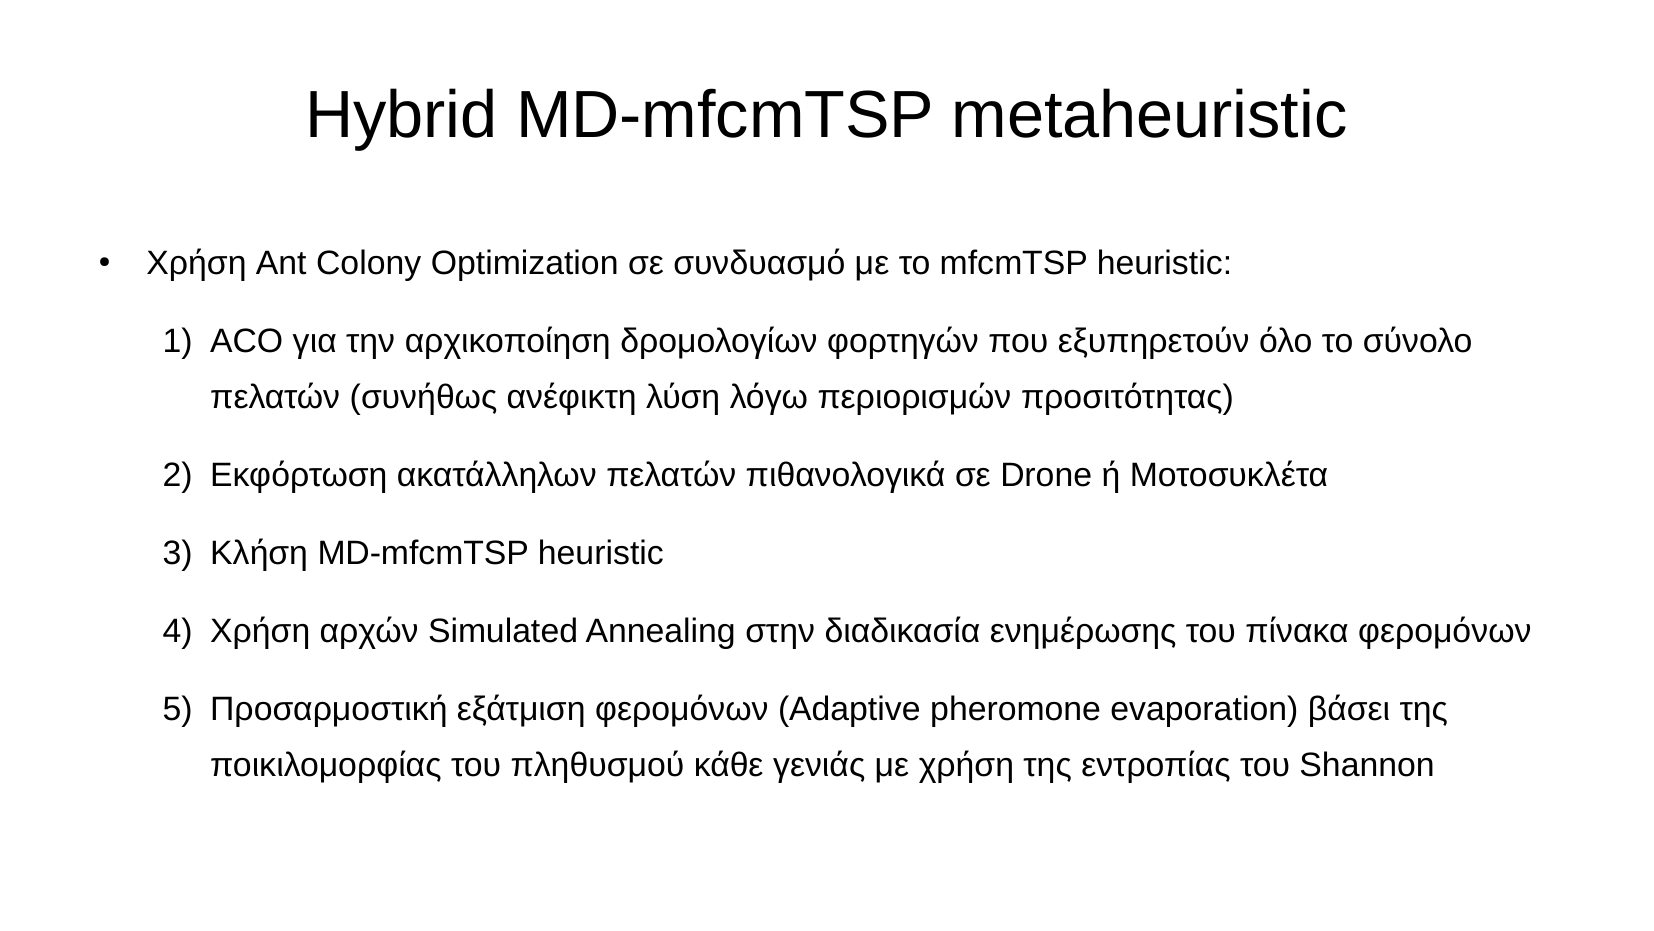

# Hybrid MD-mfcmTSP metaheuristic
Χρήση Ant Colony Optimization σε συνδυασμό με το mfcmTSP heuristic:
ACO για την αρχικοποίηση δρομολογίων φορτηγών που εξυπηρετούν όλο το σύνολο πελατών (συνήθως ανέφικτη λύση λόγω περιορισμών προσιτότητας)
Εκφόρτωση ακατάλληλων πελατών πιθανολογικά σε Drone ή Μοτοσυκλέτα
Κλήση MD-mfcmTSP heuristic
Χρήση αρχών Simulated Annealing στην διαδικασία ενημέρωσης του πίνακα φερομόνων
Προσαρμοστική εξάτμιση φερομόνων (Adaptive pheromone evaporation) βάσει της ποικιλομορφίας του πληθυσμού κάθε γενιάς με χρήση της εντροπίας του Shannon